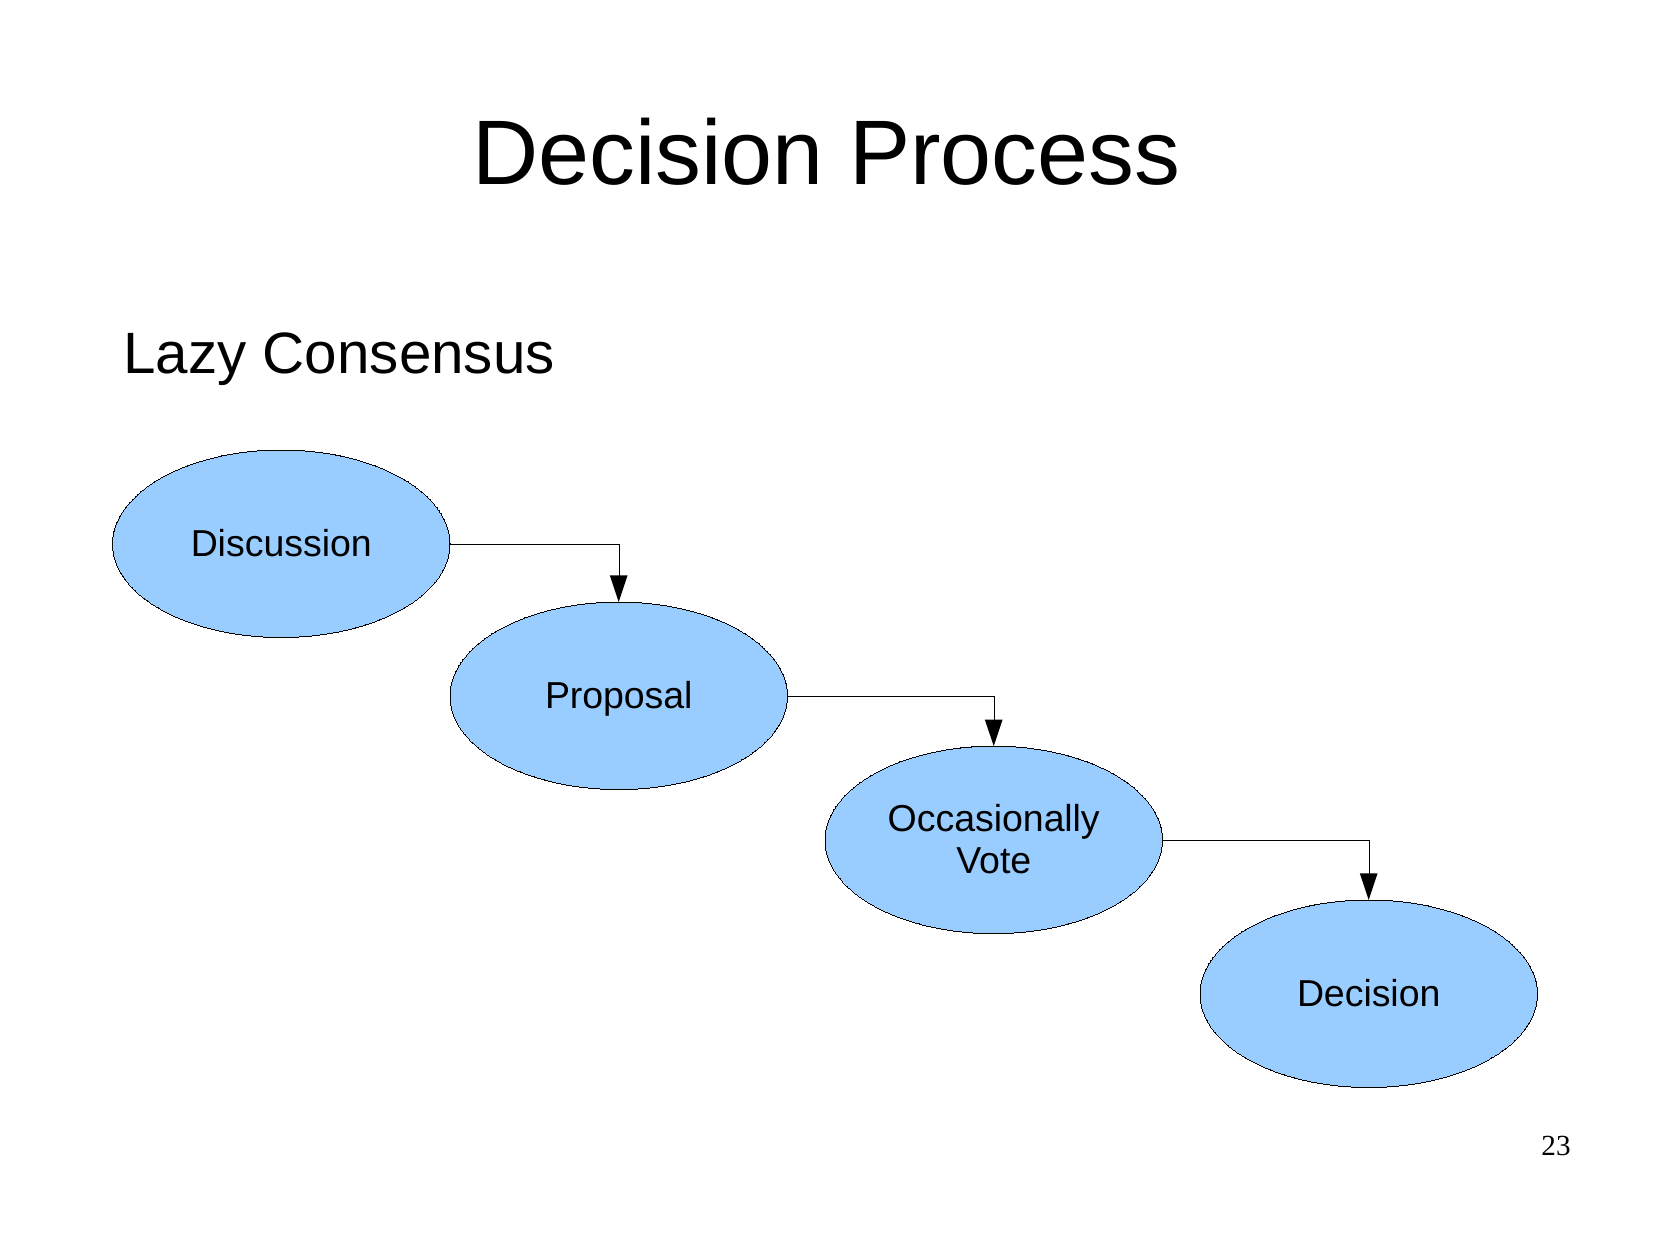

# Decision Process
Lazy Consensus
Discussion
Proposal
Occasionally
Vote
Decision
23